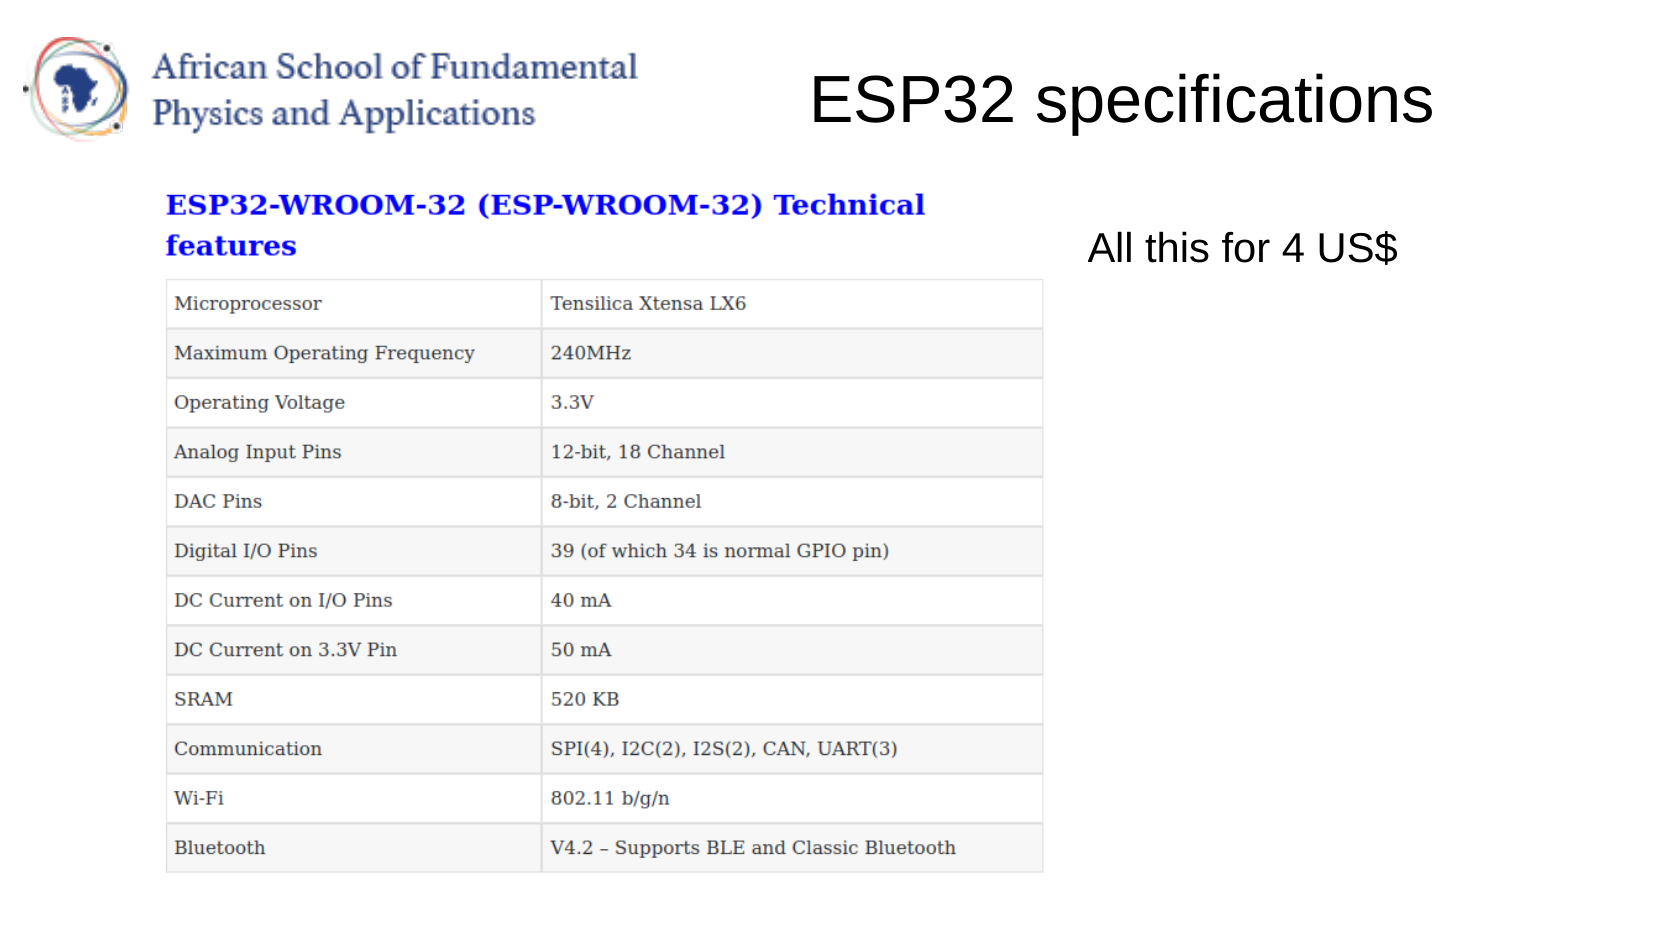

# ESP32 specifications
All this for 4 US$